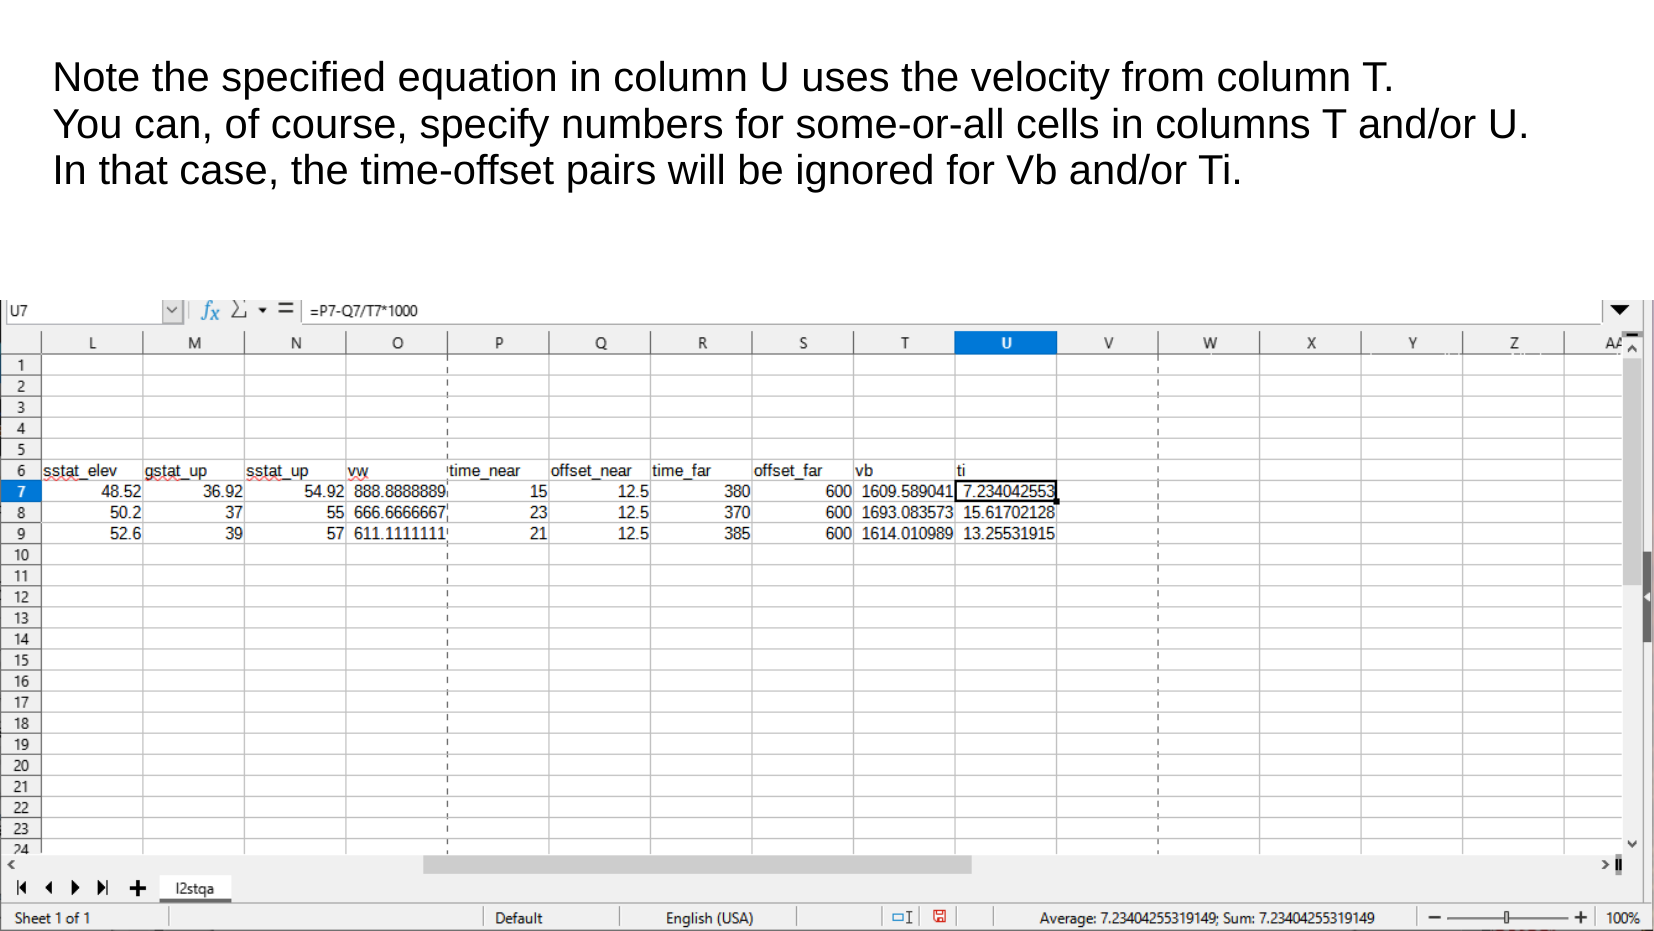

Note the specified equation in column U uses the velocity from column T.
You can, of course, specify numbers for some-or-all cells in columns T and/or U.
In that case, the time-offset pairs will be ignored for Vb and/or Ti.